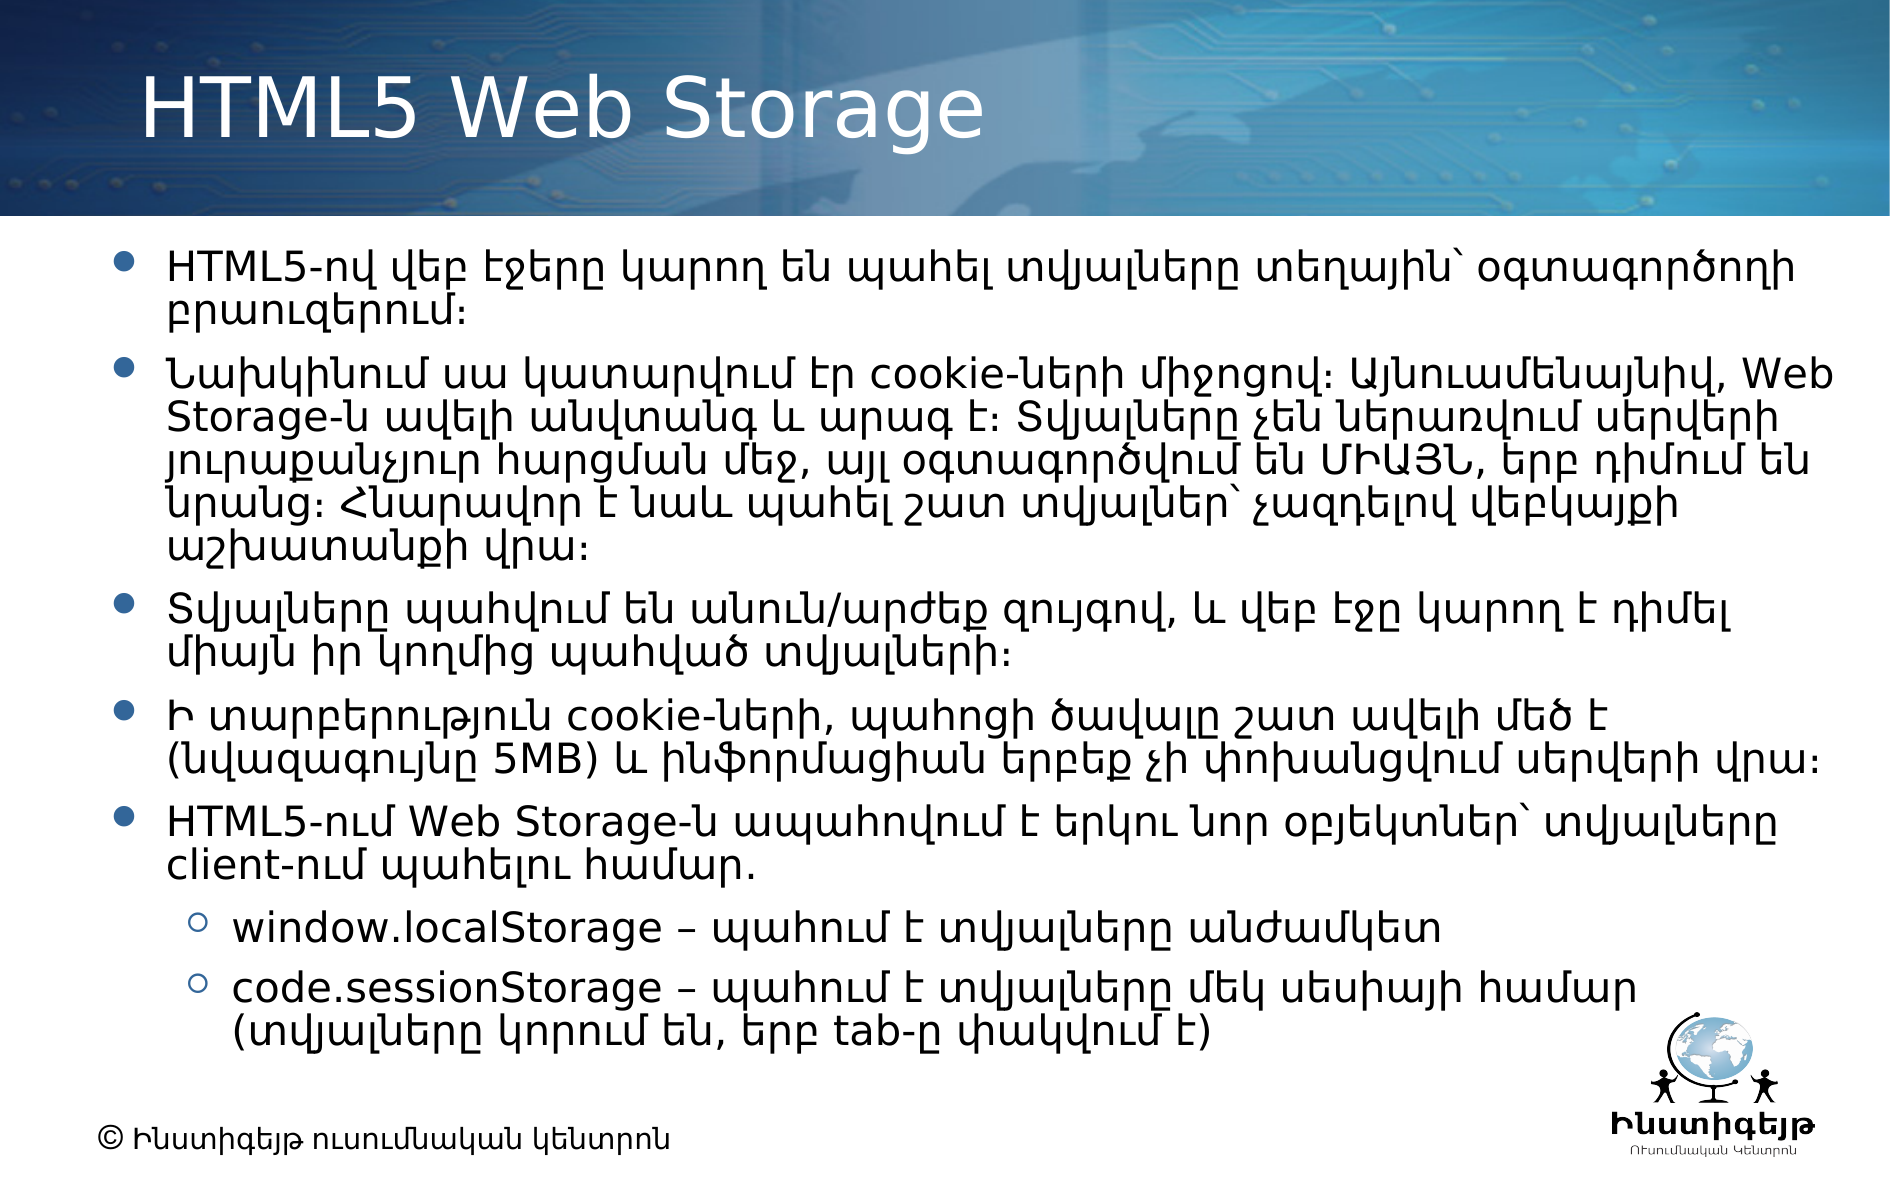

HTML5 Web Storage
# HTML5-ով վեբ էջերը կարող են պահել տվյալները տեղային՝ օգտագործողի բրաուզերում։
Նախկինում սա կատարվում էր cookie-ների միջոցով։ Այնուամենայնիվ, Web Storage-ն ավելի անվտանգ և արագ է։ Տվյալները չեն ներառվում սերվերի յուրաքանչյուր հարցման մեջ, այլ օգտագործվում են ՄԻԱՅՆ, երբ դիմում են նրանց։ Հնարավոր է նաև պահել շատ տվյալներ՝ չազդելով վեբկայքի աշխատանքի վրա։
Տվյալները պահվում են անուն/արժեք զույգով, և վեբ էջը կարող է դիմել միայն իր կողմից պահված տվյալների։
Ի տարբերություն cookie-ների, պահոցի ծավալը շատ ավելի մեծ է (նվազագույնը 5MB) և ինֆորմացիան երբեք չի փոխանցվում սերվերի վրա։
HTML5-ում Web Storage-ն ապահովում է երկու նոր օբյեկտներ՝ տվյալները client-ում պահելու համար․
window.localStorage – պահում է տվյալները անժամկետ
code.sessionStorage – պահում է տվյալները մեկ սեսիայի համար (տվյալները կորում են, երբ tab-ը փակվում է)